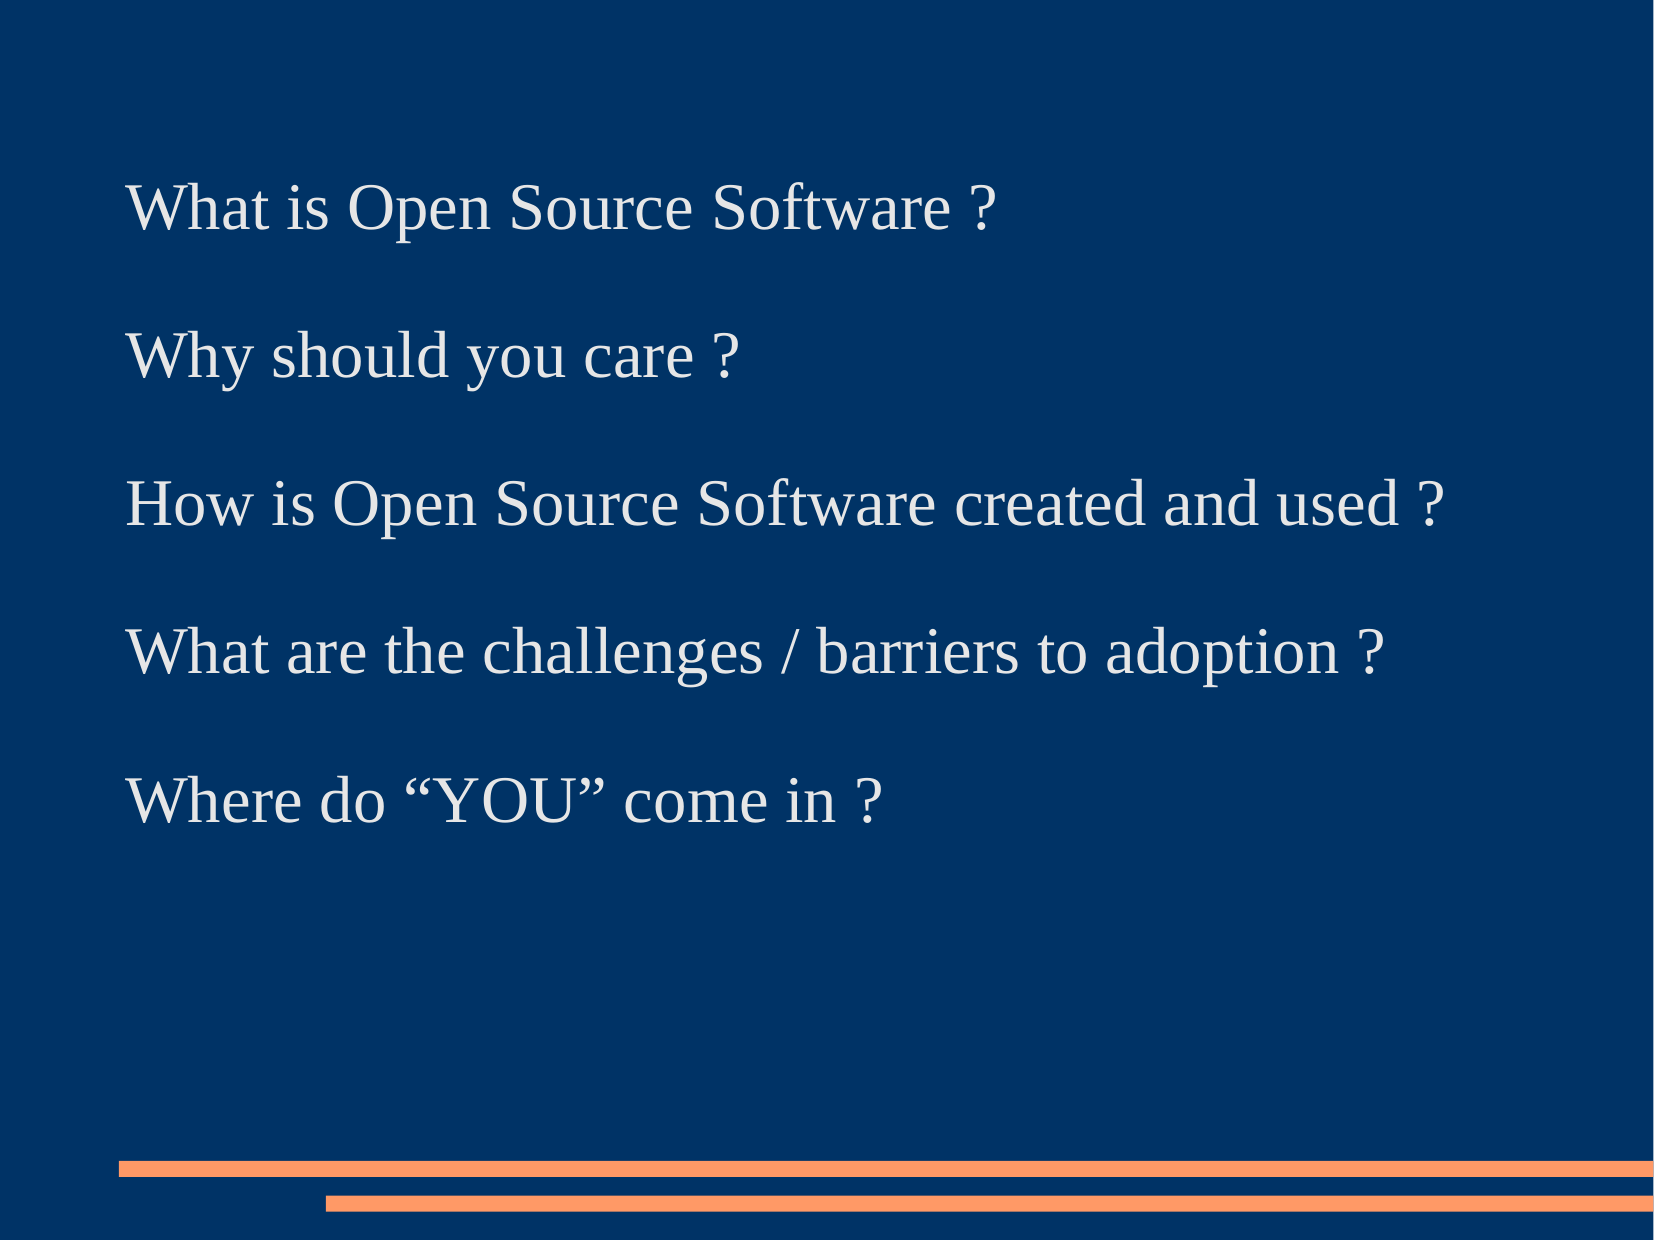

# What is Open Source Software ?
Why should you care ?
How is Open Source Software created and used ?
What are the challenges / barriers to adoption ?
Where do “YOU” come in ?